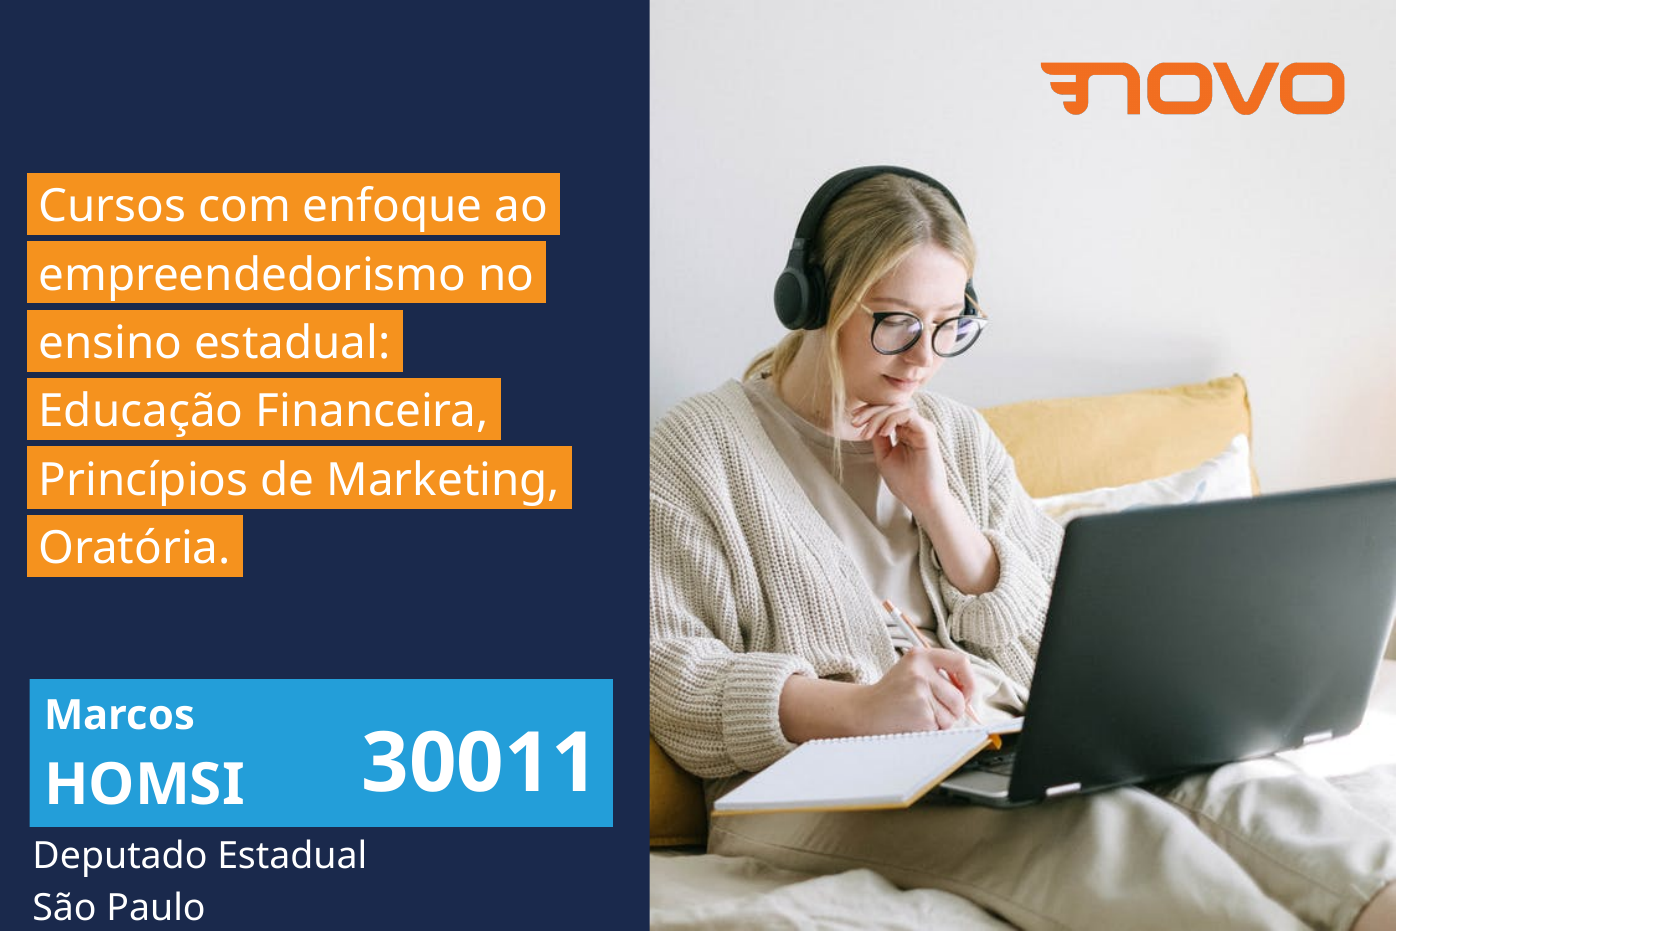

Cursos com enfoque ao
 empreendedorismo no
 ensino estadual:
 Educação Financeira,
 Princípios de Marketing,
 Oratória.
Marcos
HOMSI
30011
Deputado Estadual
São Paulo